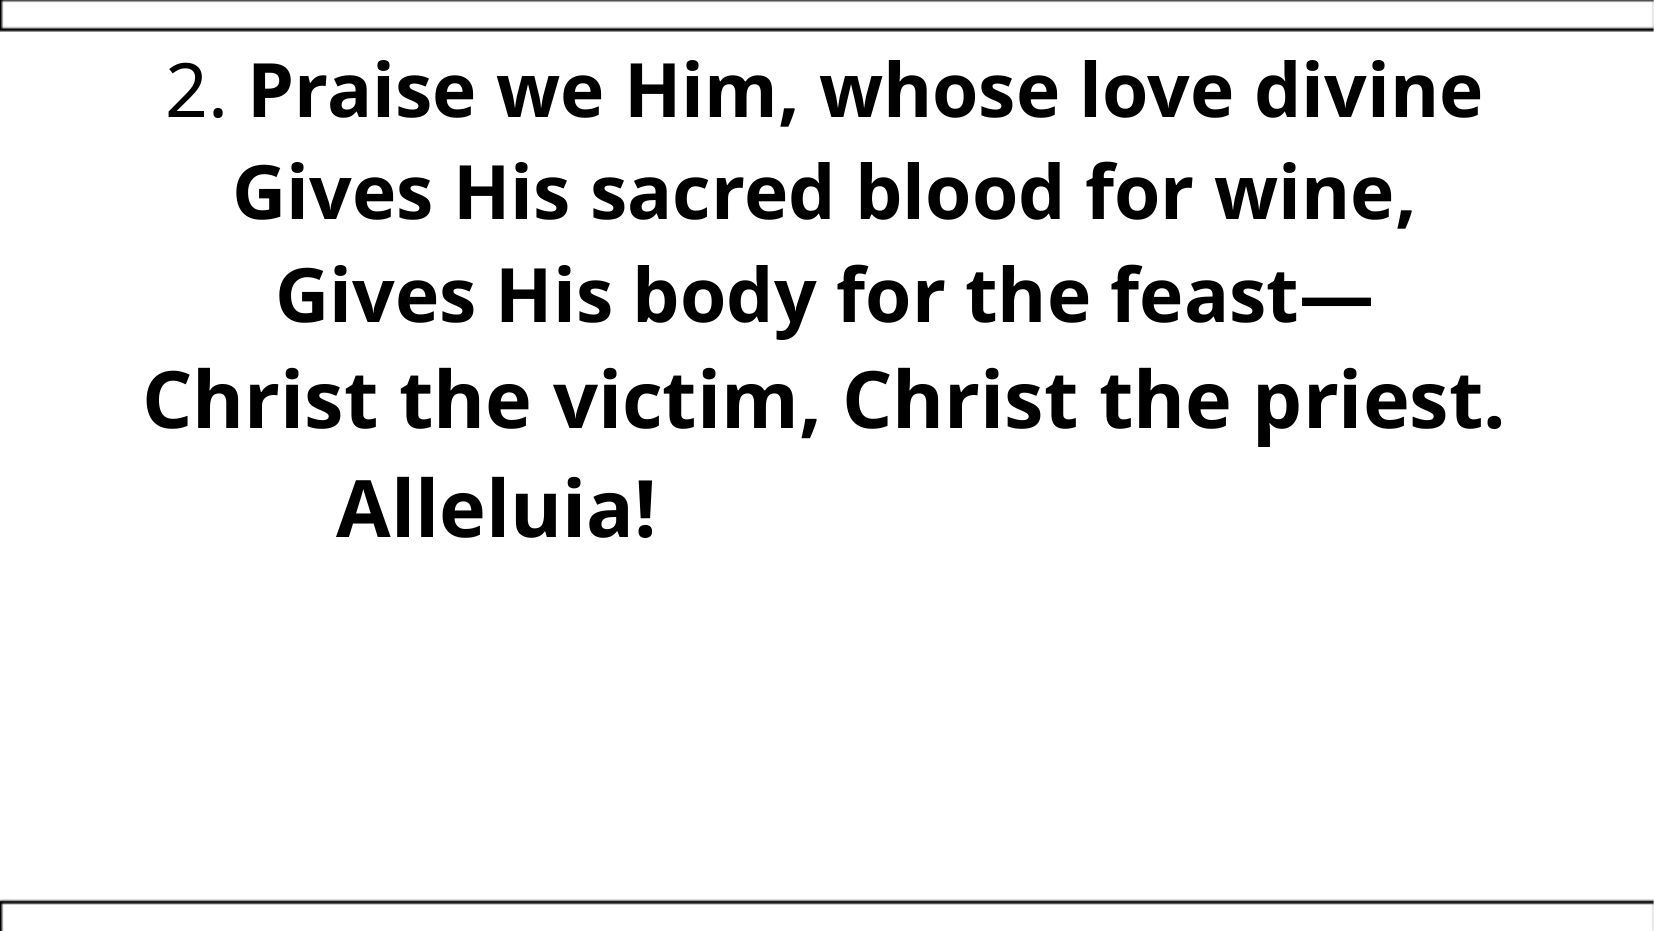

2. Praise we Him, whose love divine
Gives His sacred blood for wine,
Gives His body for the feast—
Christ the victim, Christ the priest. Alleluia!